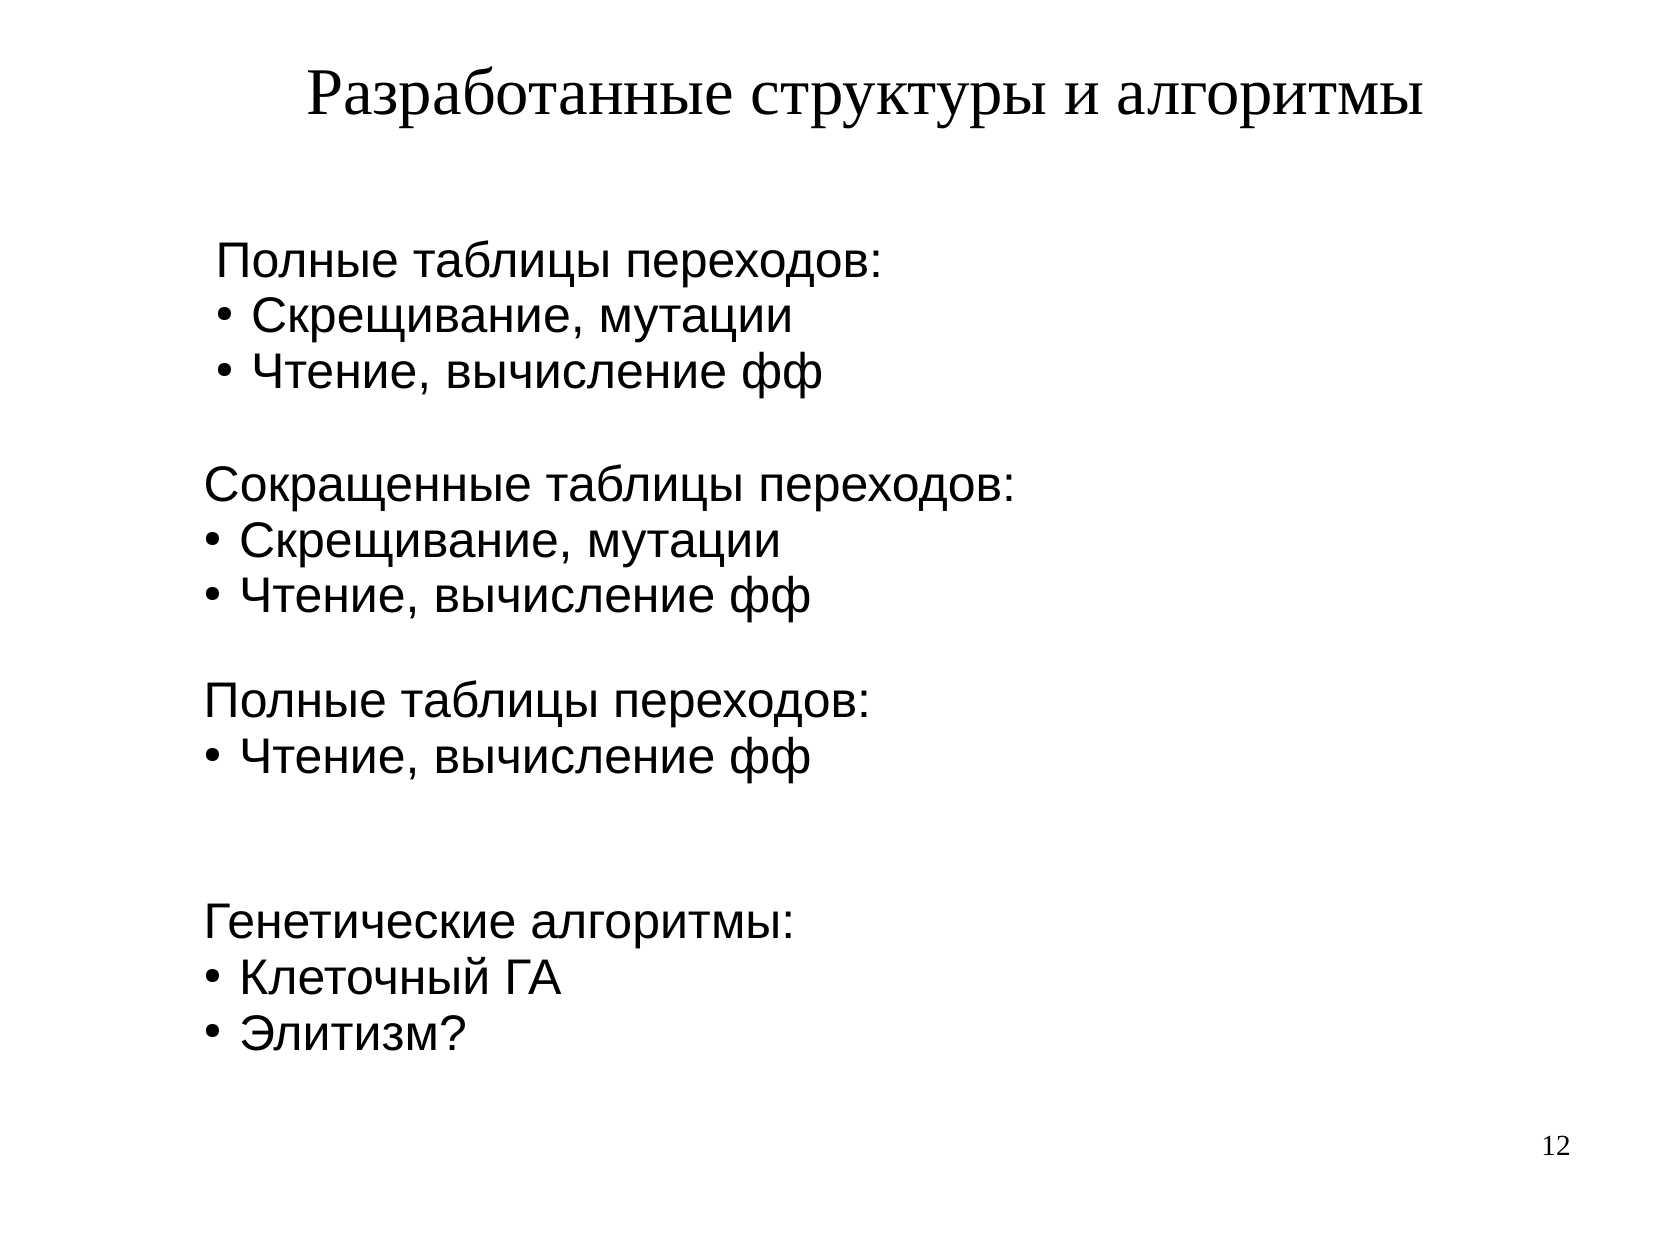

Разработанные структуры и алгоритмы
Полные таблицы переходов:
Скрещивание, мутации
Чтение, вычисление фф
Сокращенные таблицы переходов:
Скрещивание, мутации
Чтение, вычисление фф
Полные таблицы переходов:
Чтение, вычисление фф
Генетические алгоритмы:
Клеточный ГА
Элитизм?
12